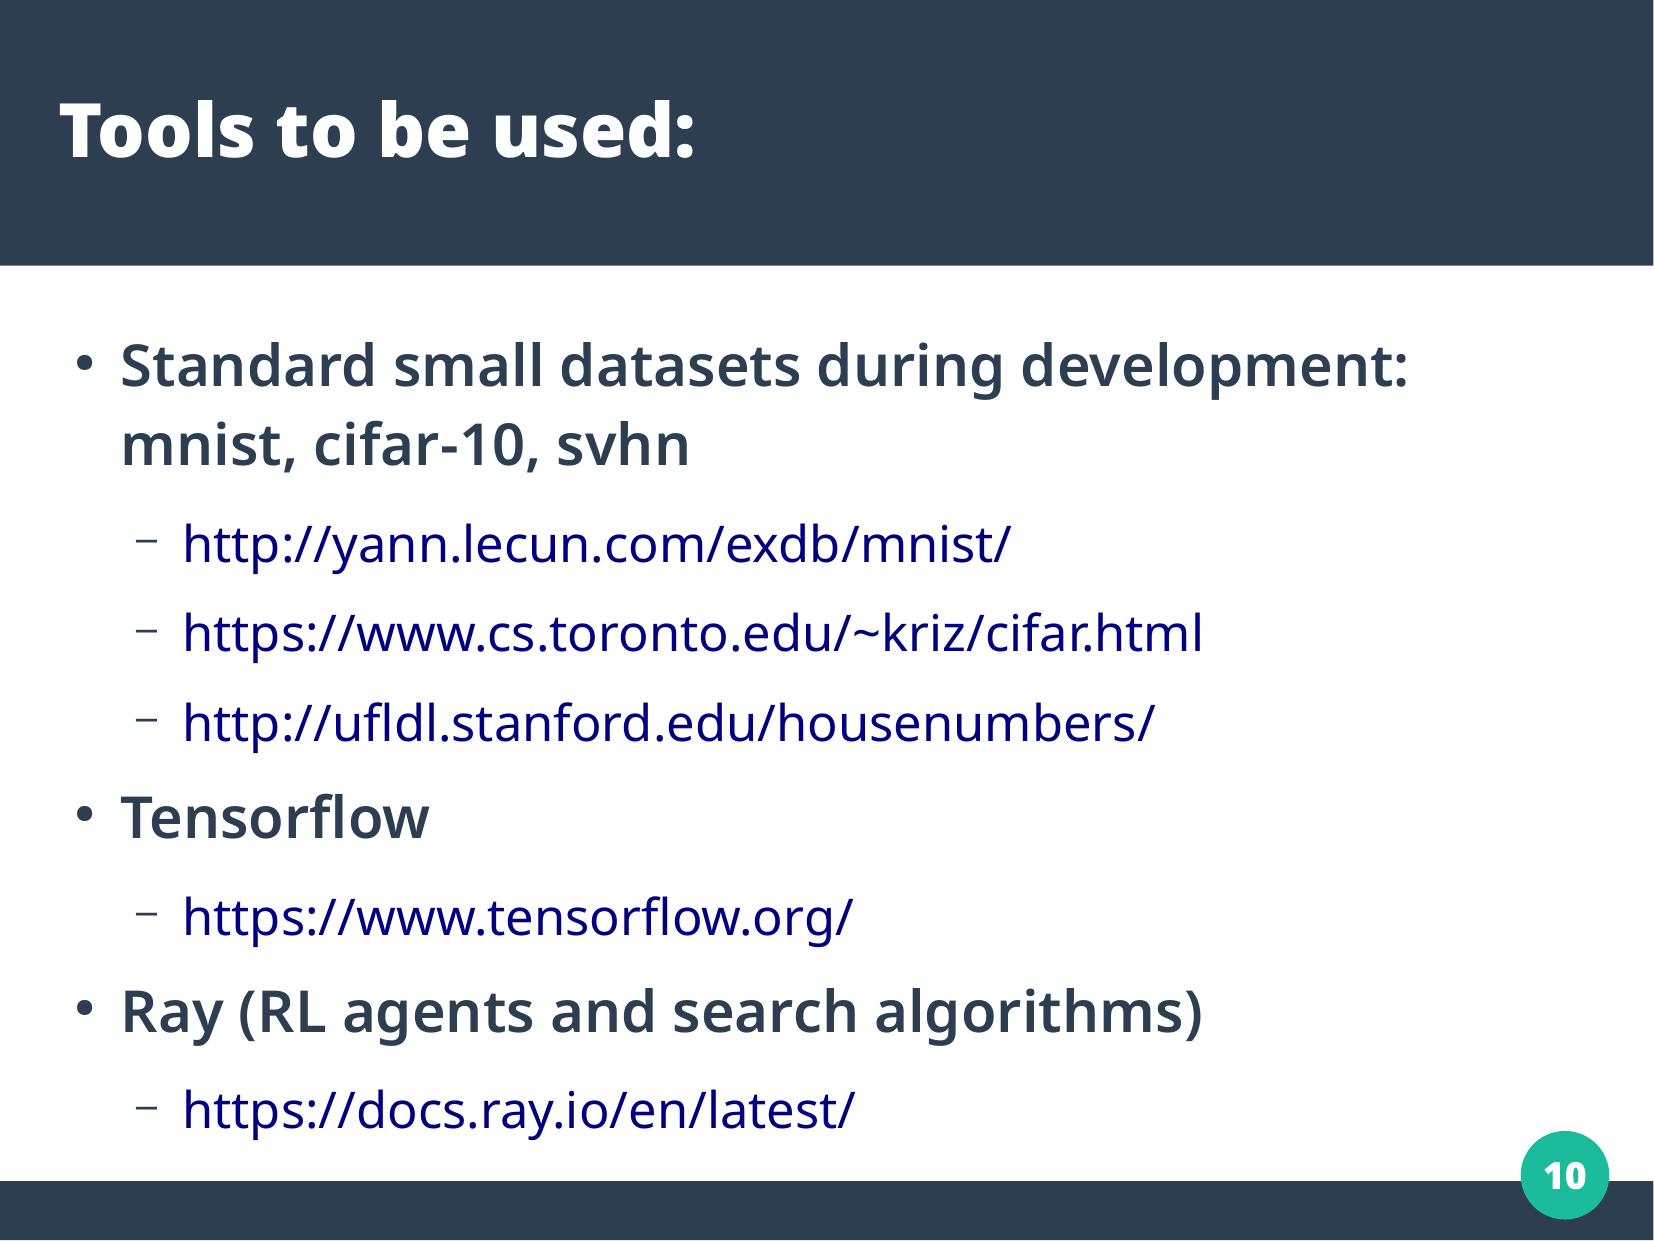

# Tools to be used:
Standard small datasets during development: mnist, cifar-10, svhn
http://yann.lecun.com/exdb/mnist/
https://www.cs.toronto.edu/~kriz/cifar.html
http://ufldl.stanford.edu/housenumbers/
Tensorflow
https://www.tensorflow.org/
Ray (RL agents and search algorithms)
https://docs.ray.io/en/latest/
10